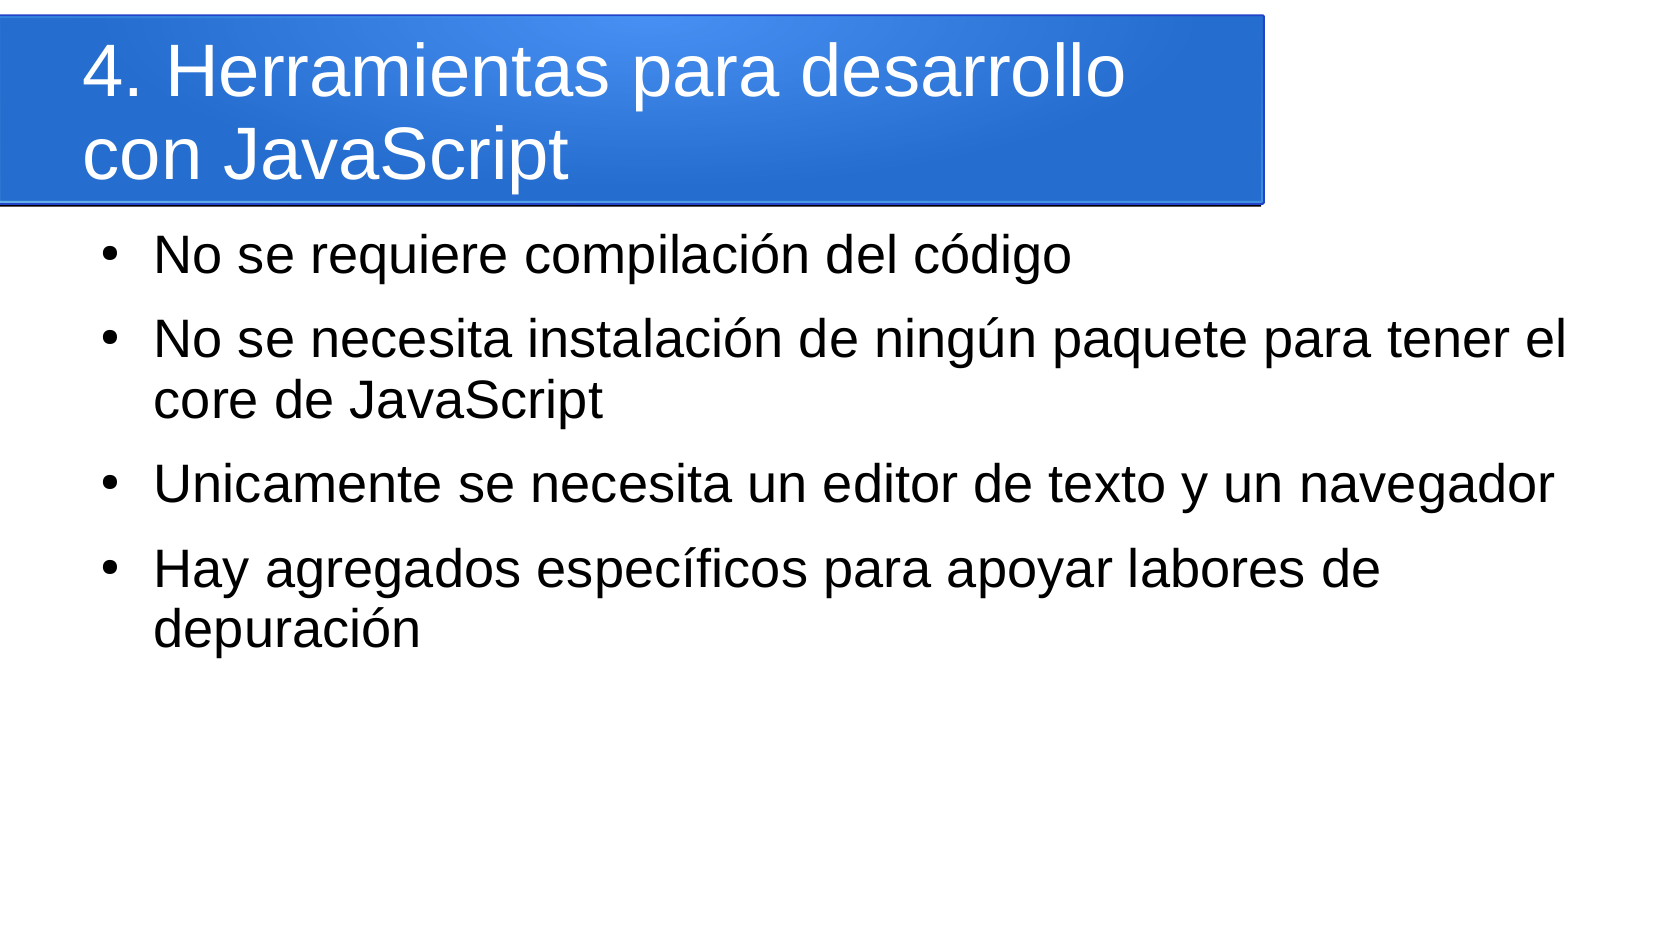

# 4. Herramientas para desarrollo con JavaScript
No se requiere compilación del código
No se necesita instalación de ningún paquete para tener el core de JavaScript
Unicamente se necesita un editor de texto y un navegador
Hay agregados específicos para apoyar labores de depuración